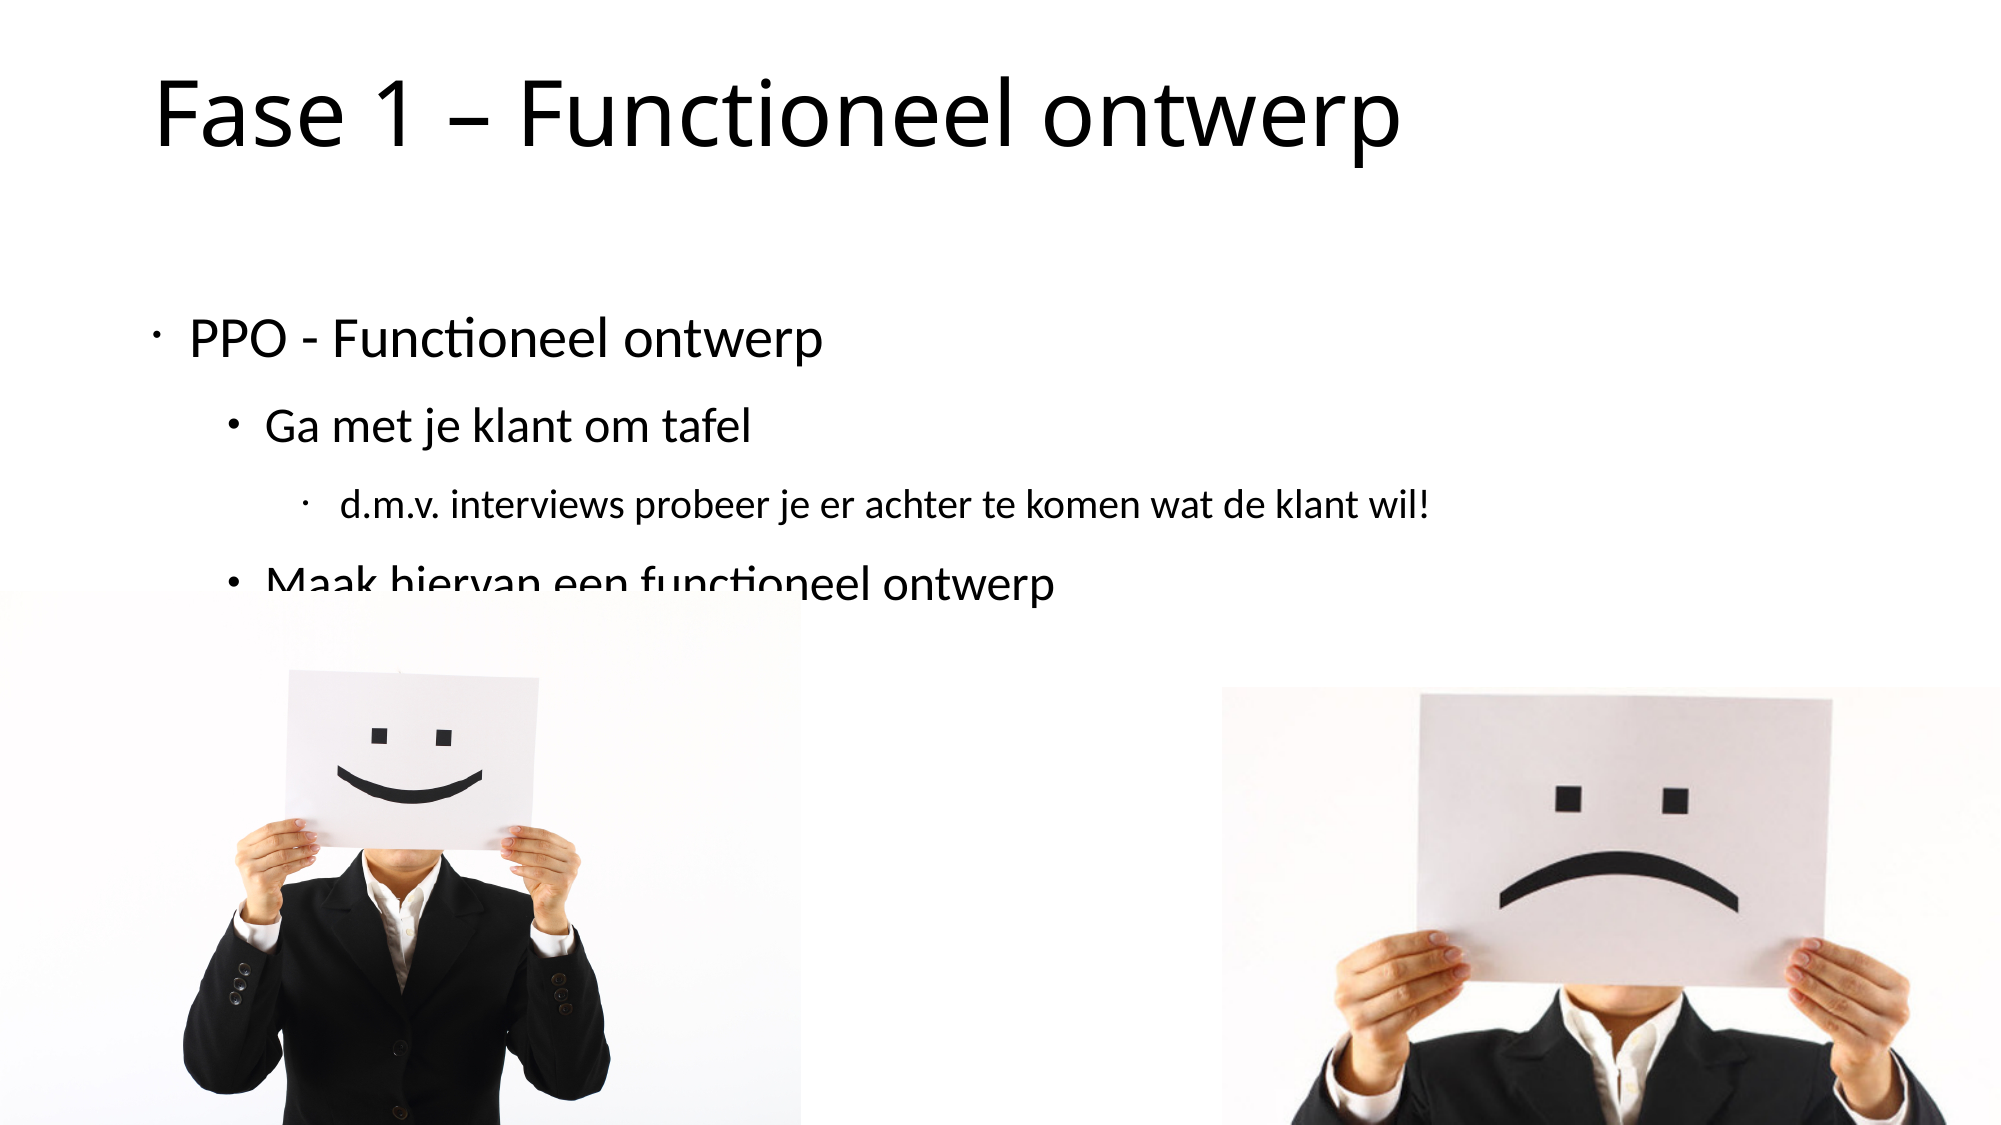

# Fase 1 – Functioneel ontwerp
PPO - Functioneel ontwerp
Ga met je klant om tafel
d.m.v. interviews probeer je er achter te komen wat de klant wil!
Maak hiervan een functioneel ontwerp